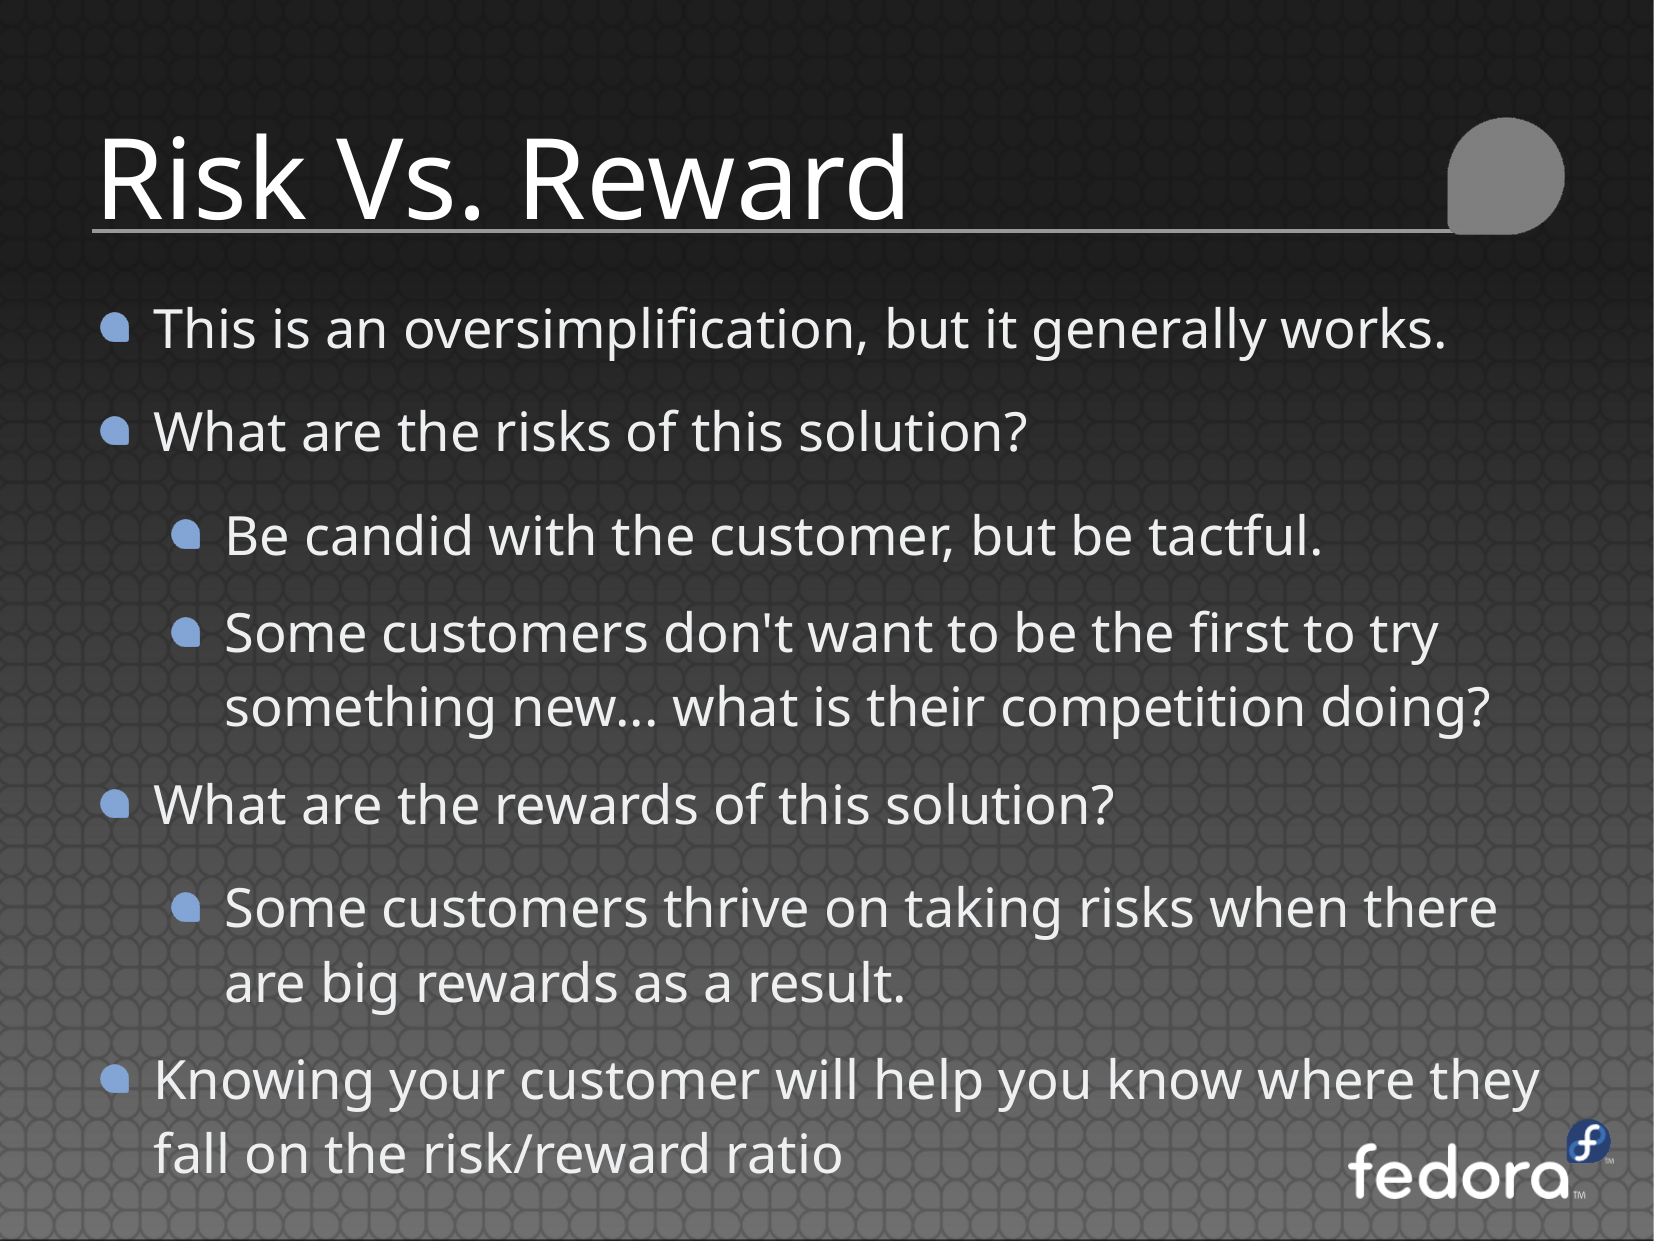

Risk Vs. Reward
# This is an oversimplification, but it generally works.
What are the risks of this solution?
Be candid with the customer, but be tactful.
Some customers don't want to be the first to try something new... what is their competition doing?
What are the rewards of this solution?
Some customers thrive on taking risks when there are big rewards as a result.
Knowing your customer will help you know where they fall on the risk/reward ratio